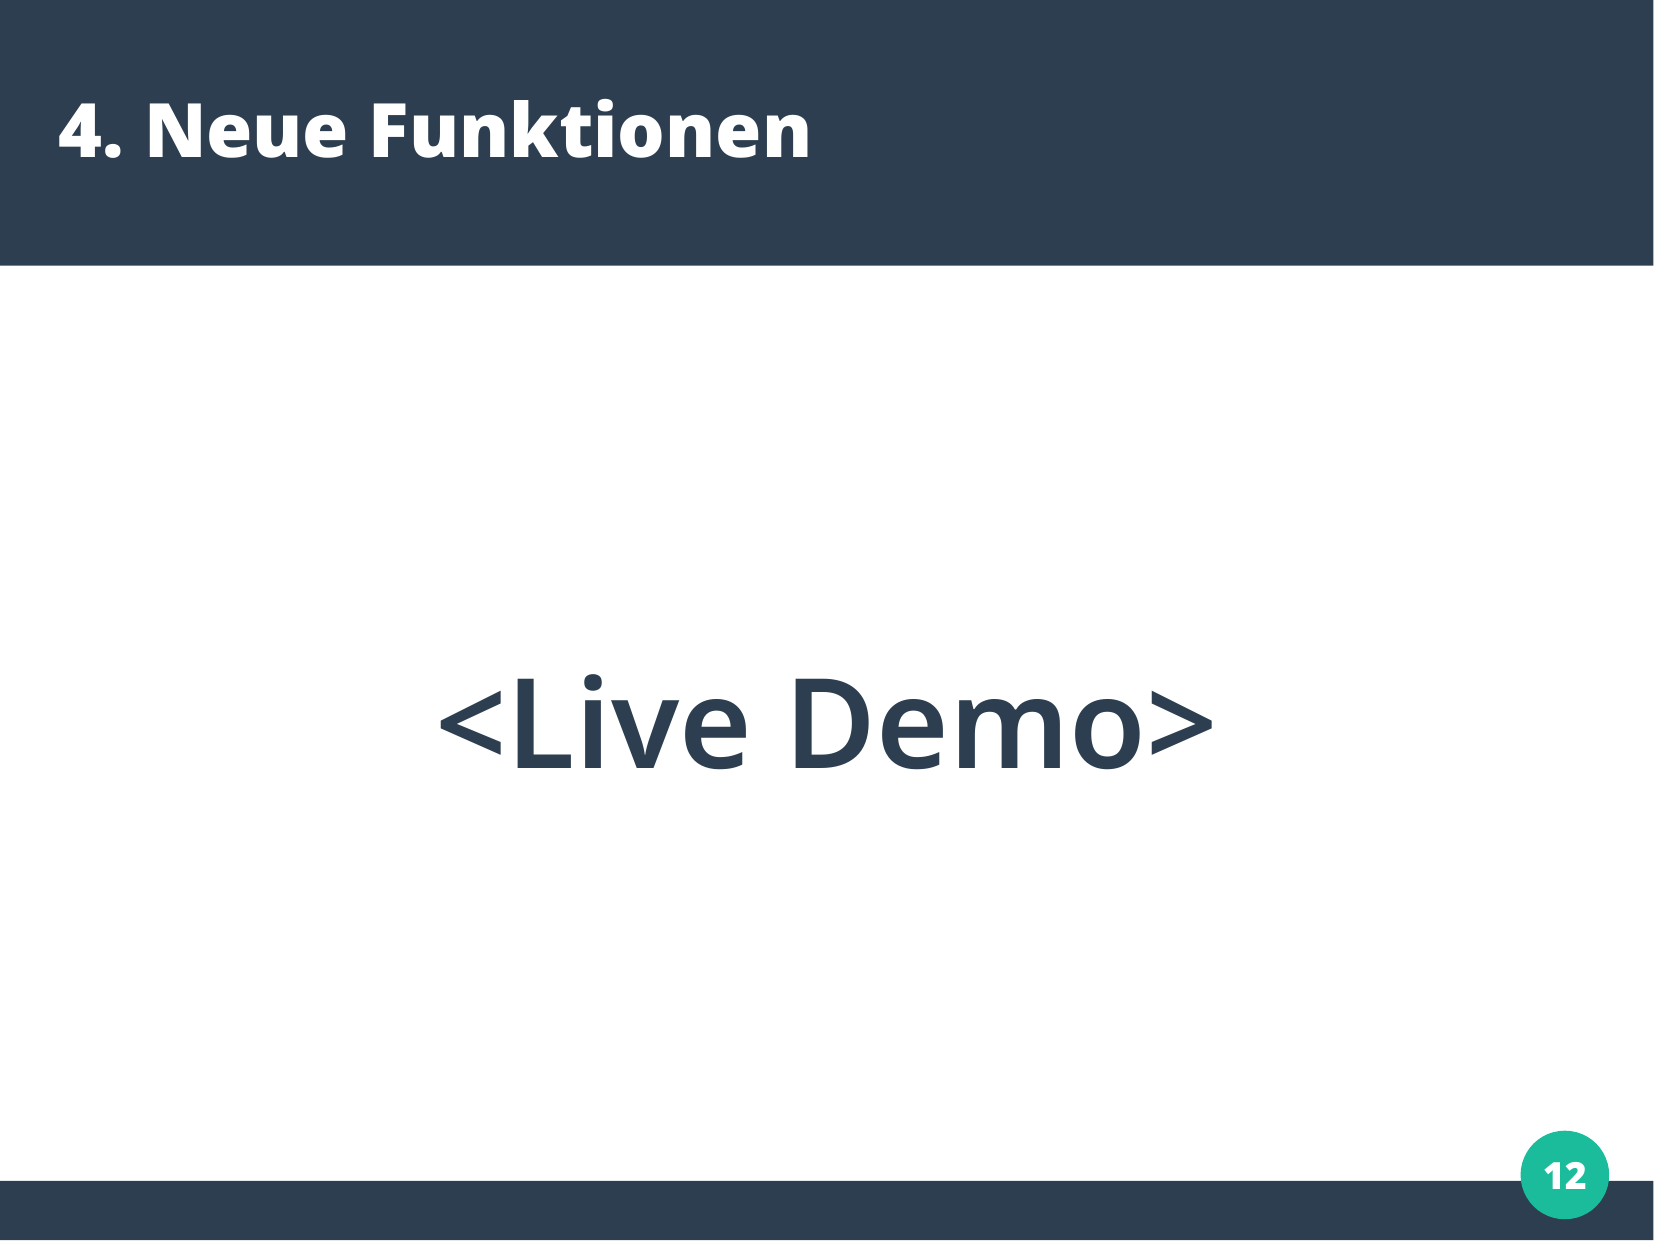

# 4. Neue Funktionen
<Live Demo>
12